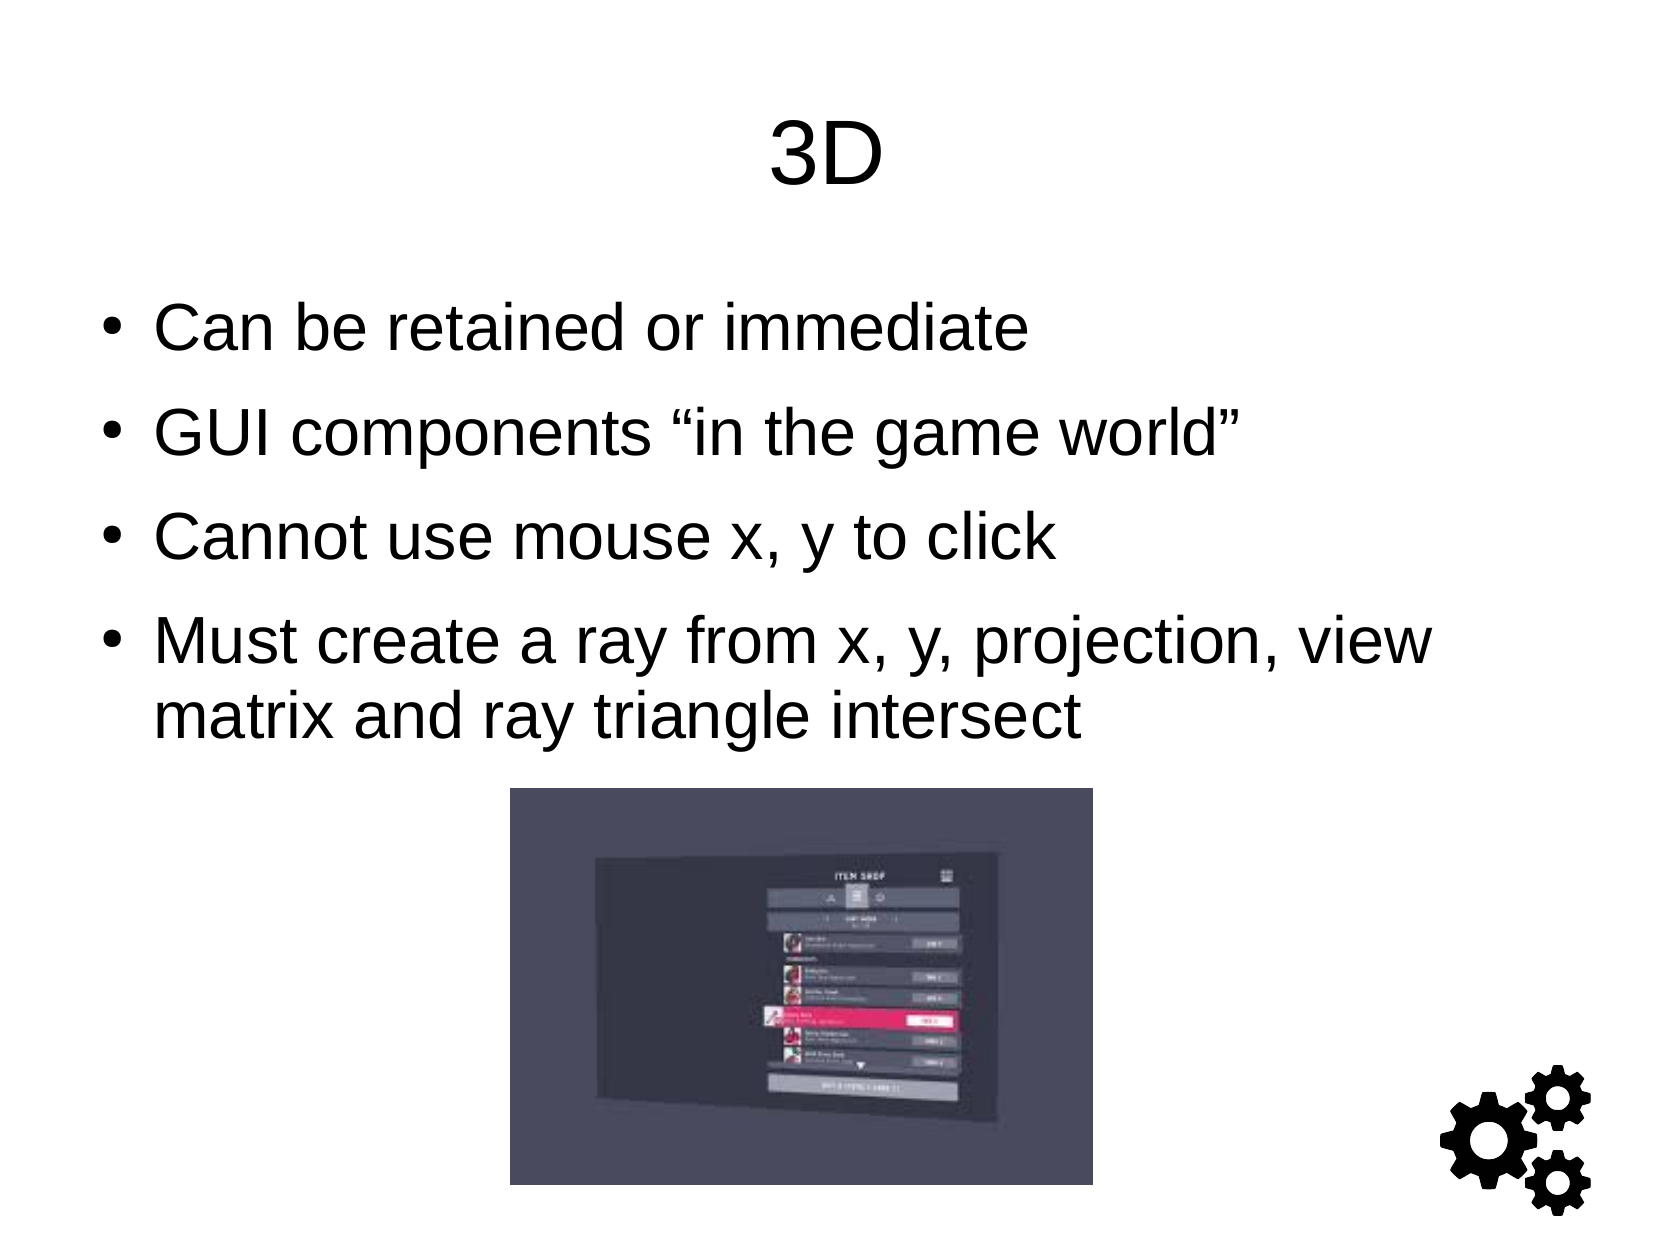

# 3D
Can be retained or immediate
GUI components “in the game world”
Cannot use mouse x, y to click
Must create a ray from x, y, projection, view matrix and ray triangle intersect